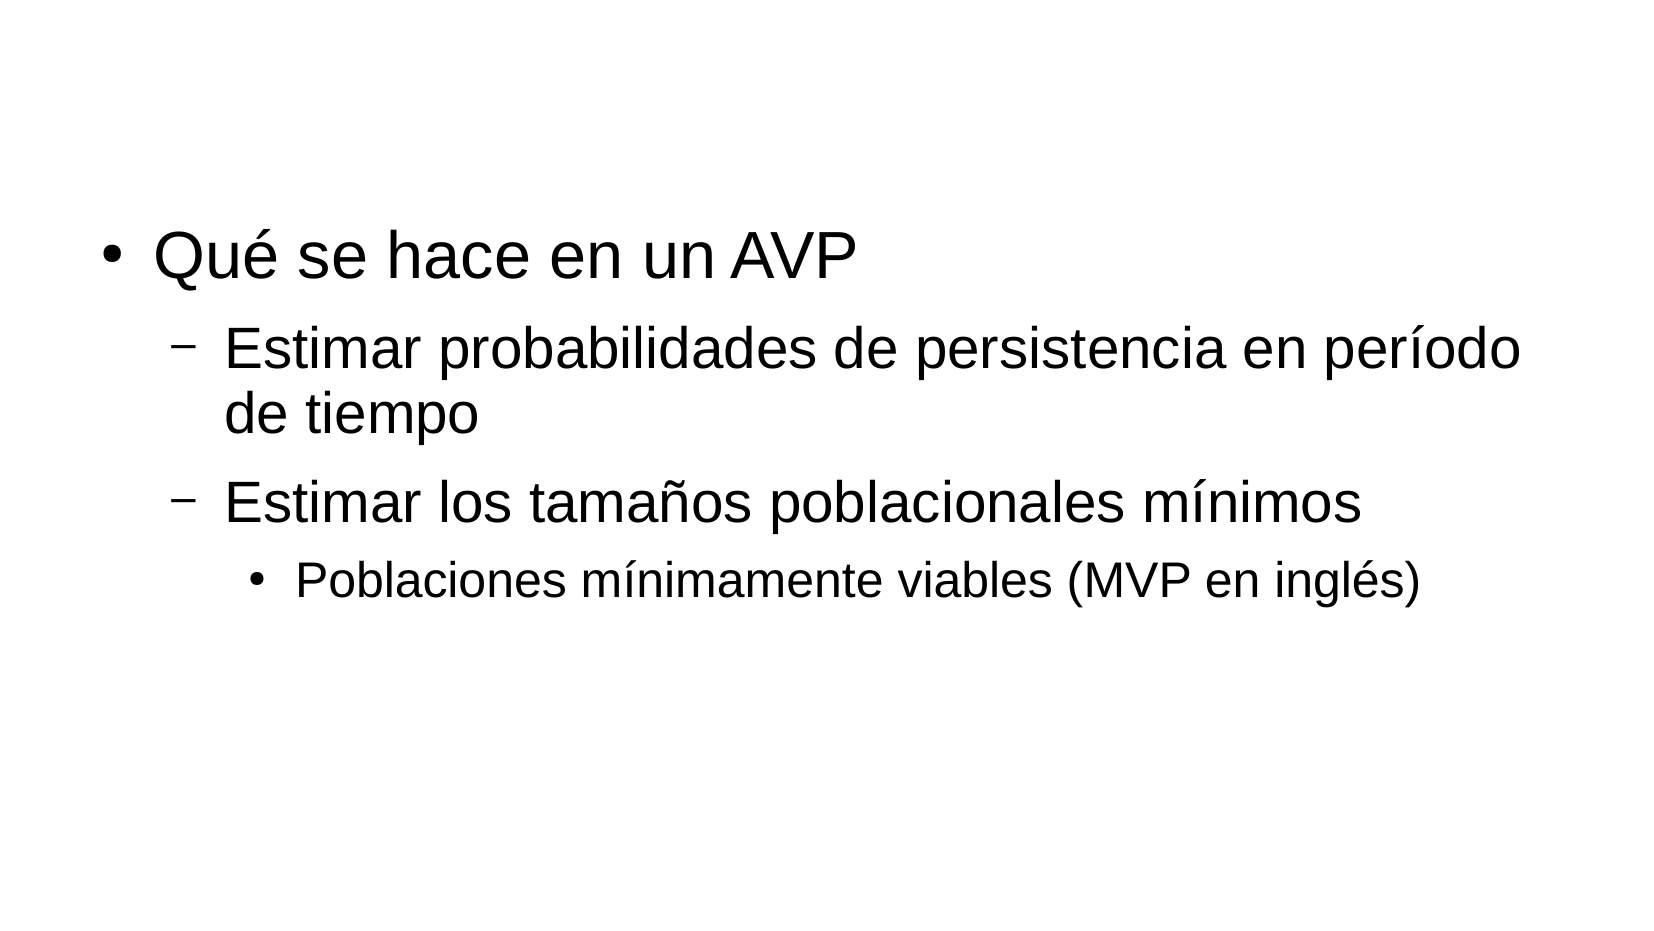

# Qué se hace en un AVP
Estimar probabilidades de persistencia en período de tiempo
Estimar los tamaños poblacionales mínimos
Poblaciones mínimamente viables (MVP en inglés)